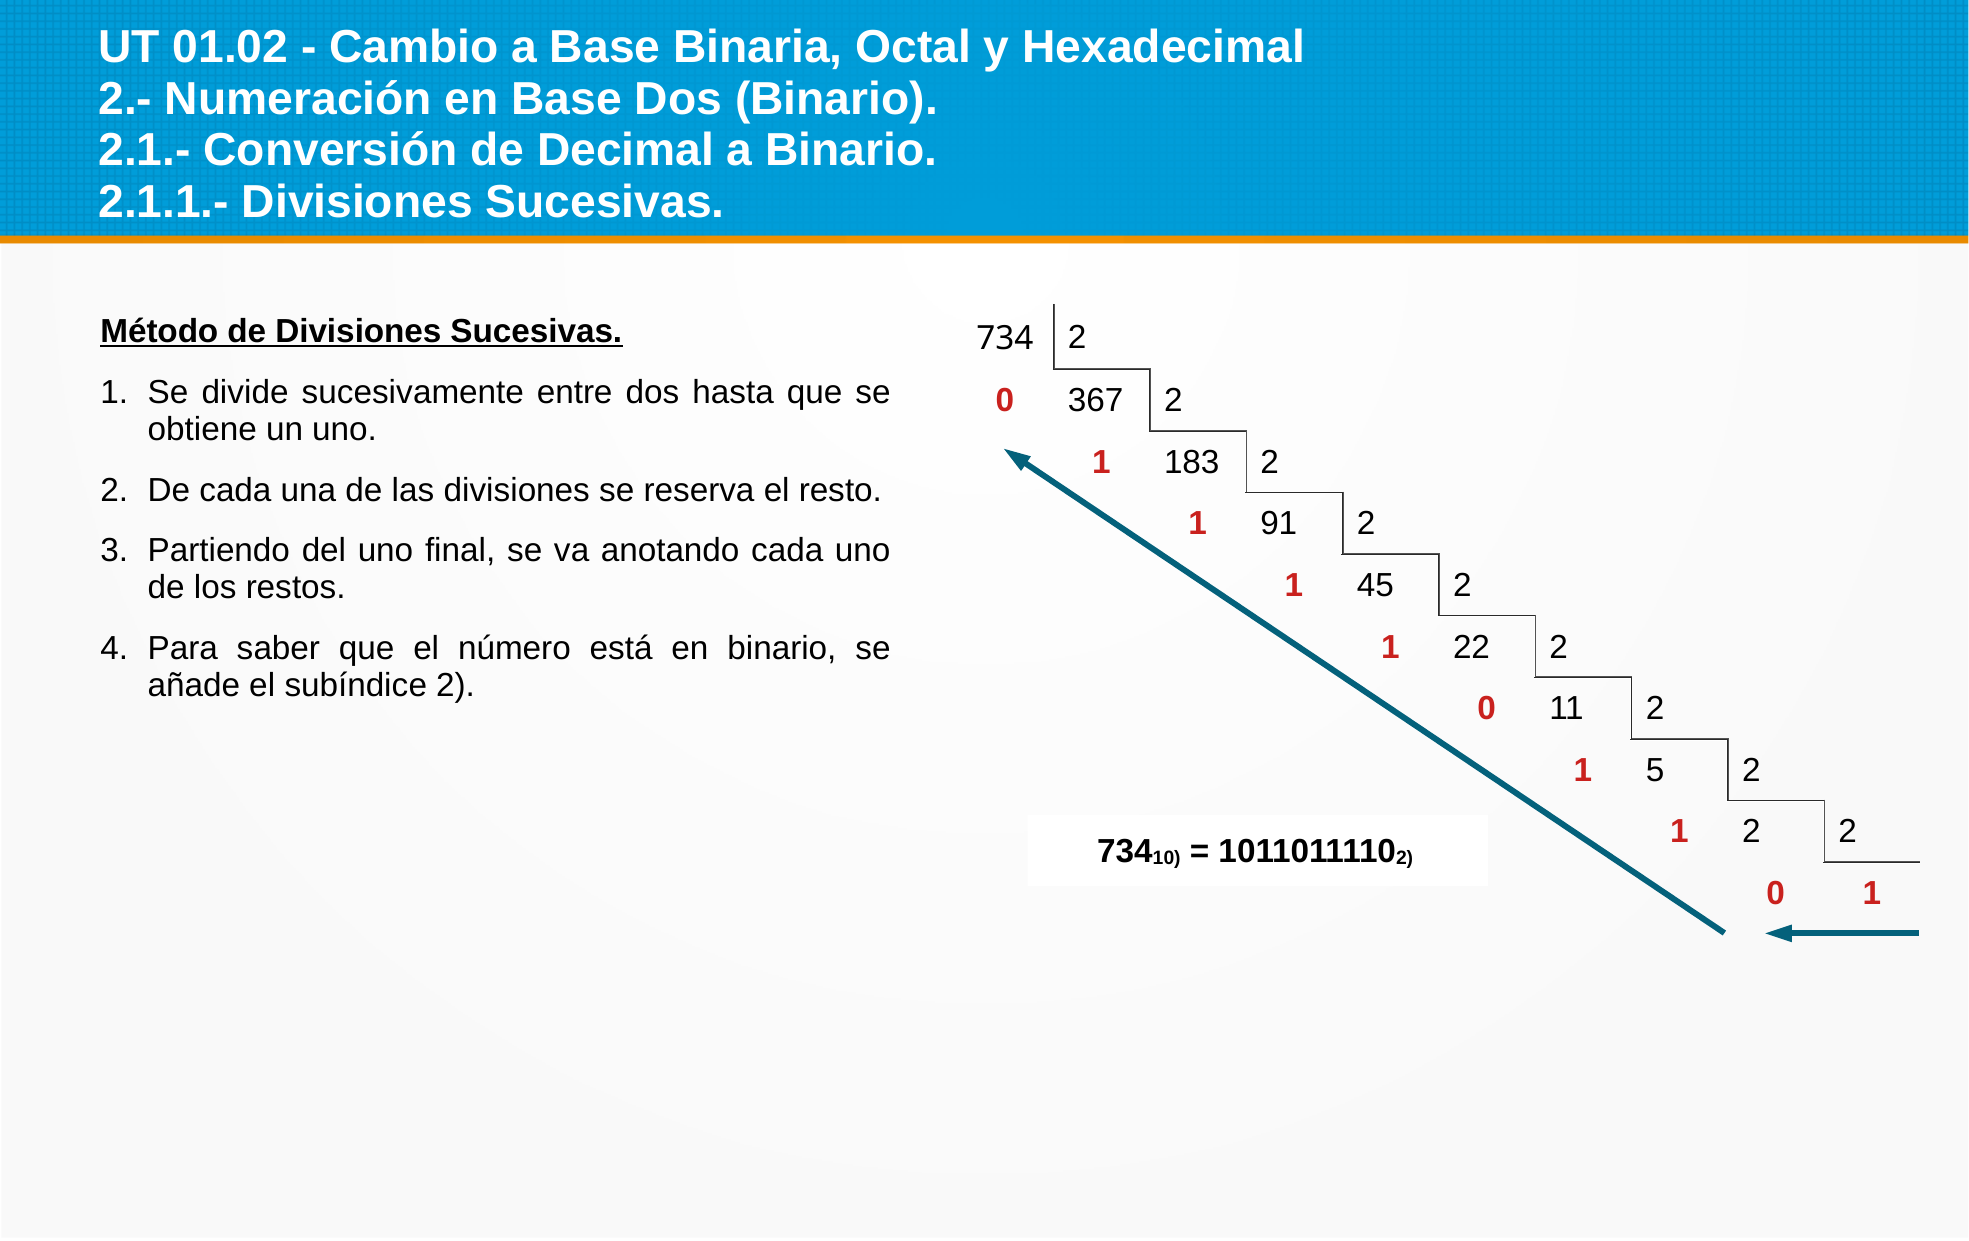

# UT 01.02 - Cambio a Base Binaria, Octal y Hexadecimal 2.- Numeración en Base Dos (Binario). 2.1.- Conversión de Decimal a Binario. 2.1.1.- Divisiones Sucesivas.
| 734 | 2 | | | | | | | | |
| --- | --- | --- | --- | --- | --- | --- | --- | --- | --- |
| 0 | 367 | 2 | | | | | | | |
| | 1 | 183 | 2 | | | | | | |
| | | 1 | 91 | 2 | | | | | |
| | | | 1 | 45 | 2 | | | | |
| | | | | 1 | 22 | 2 | | | |
| | | | | | 0 | 11 | 2 | | |
| | | | | | | 1 | 5 | 2 | |
| | | | | | | | 1 | 2 | 2 |
| | | | | | | | | 0 | 1 |
Método de Divisiones Sucesivas.
Se divide sucesivamente entre dos hasta que se obtiene un uno.
De cada una de las divisiones se reserva el resto.
Partiendo del uno final, se va anotando cada uno de los restos.
Para saber que el número está en binario, se añade el subíndice 2).
73410) = 10110111102)